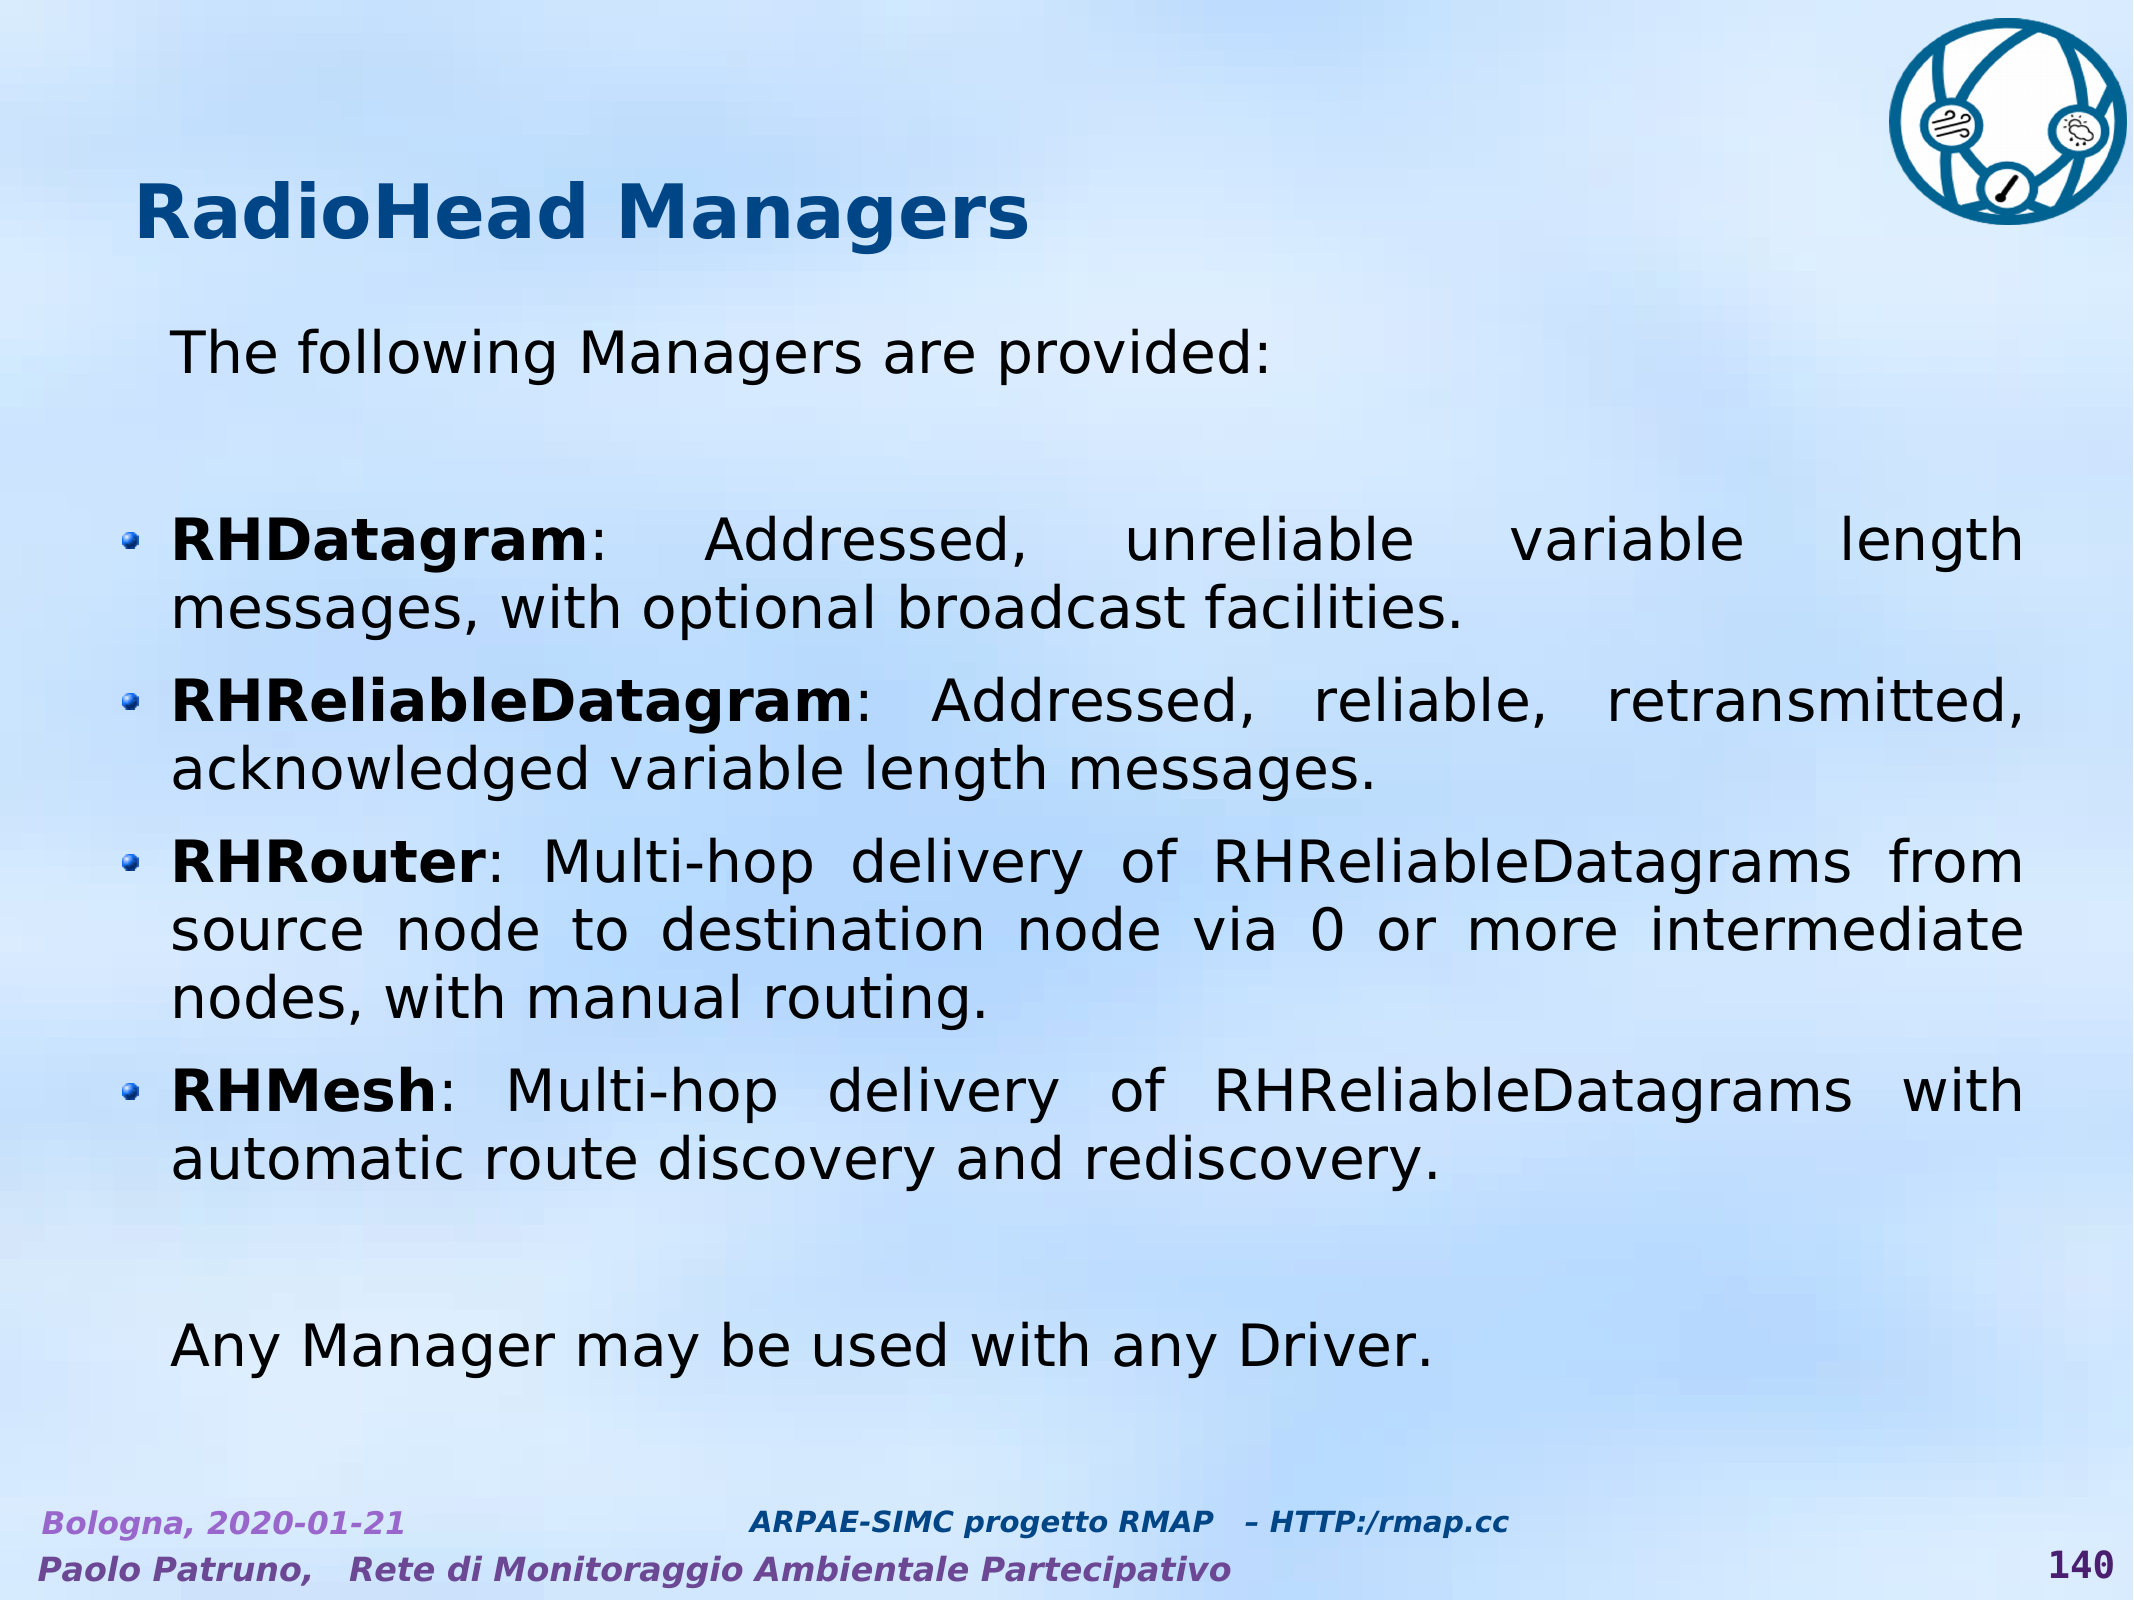

# RadioHead Managers
The following Managers are provided:
RHDatagram: Addressed, unreliable variable length messages, with optional broadcast facilities.
RHReliableDatagram: Addressed, reliable, retransmitted, acknowledged variable length messages.
RHRouter: Multi-hop delivery of RHReliableDatagrams from source node to destination node via 0 or more intermediate nodes, with manual routing.
RHMesh: Multi-hop delivery of RHReliableDatagrams with automatic route discovery and rediscovery.
Any Manager may be used with any Driver.